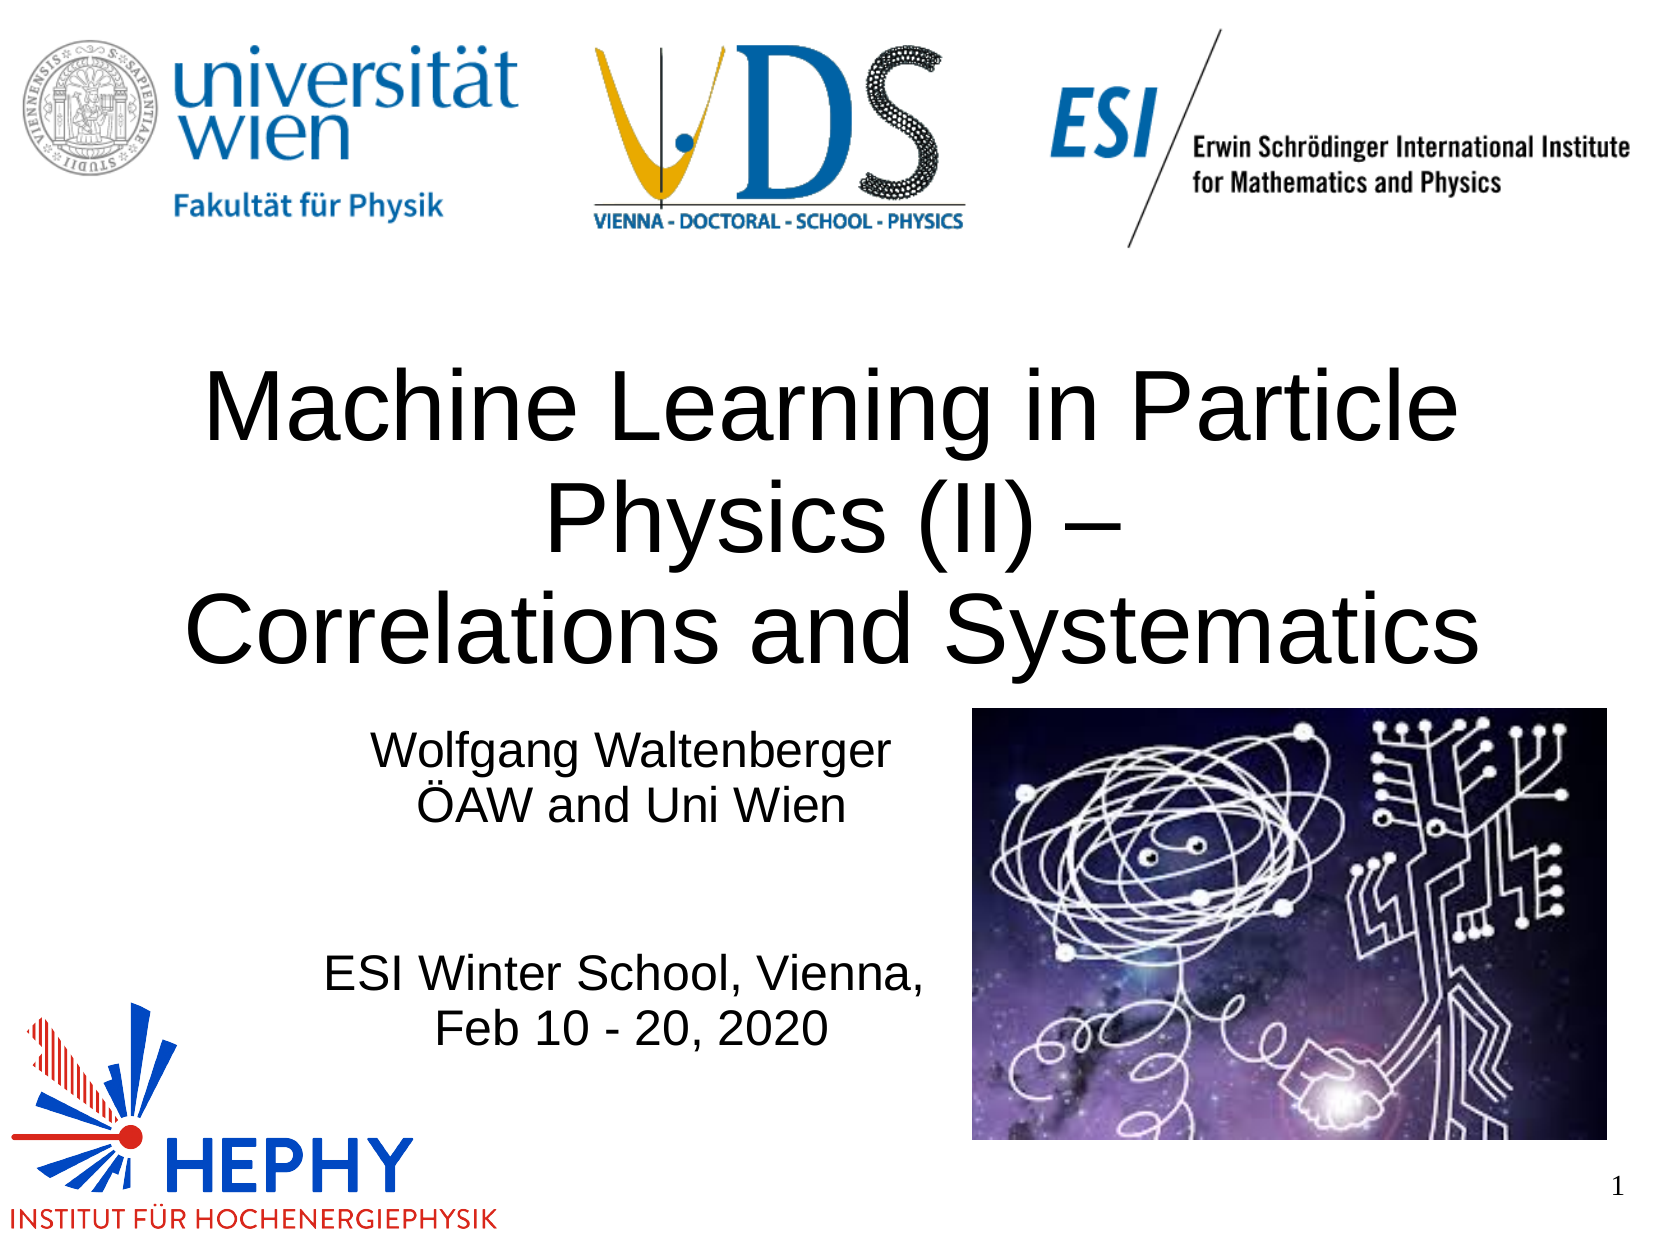

Machine Learning in Particle Physics (II) –
Correlations and Systematics
Wolfgang Waltenberger
ÖAW and Uni Wien
ESI Winter School, Vienna,
Feb 10 - 20, 2020
1